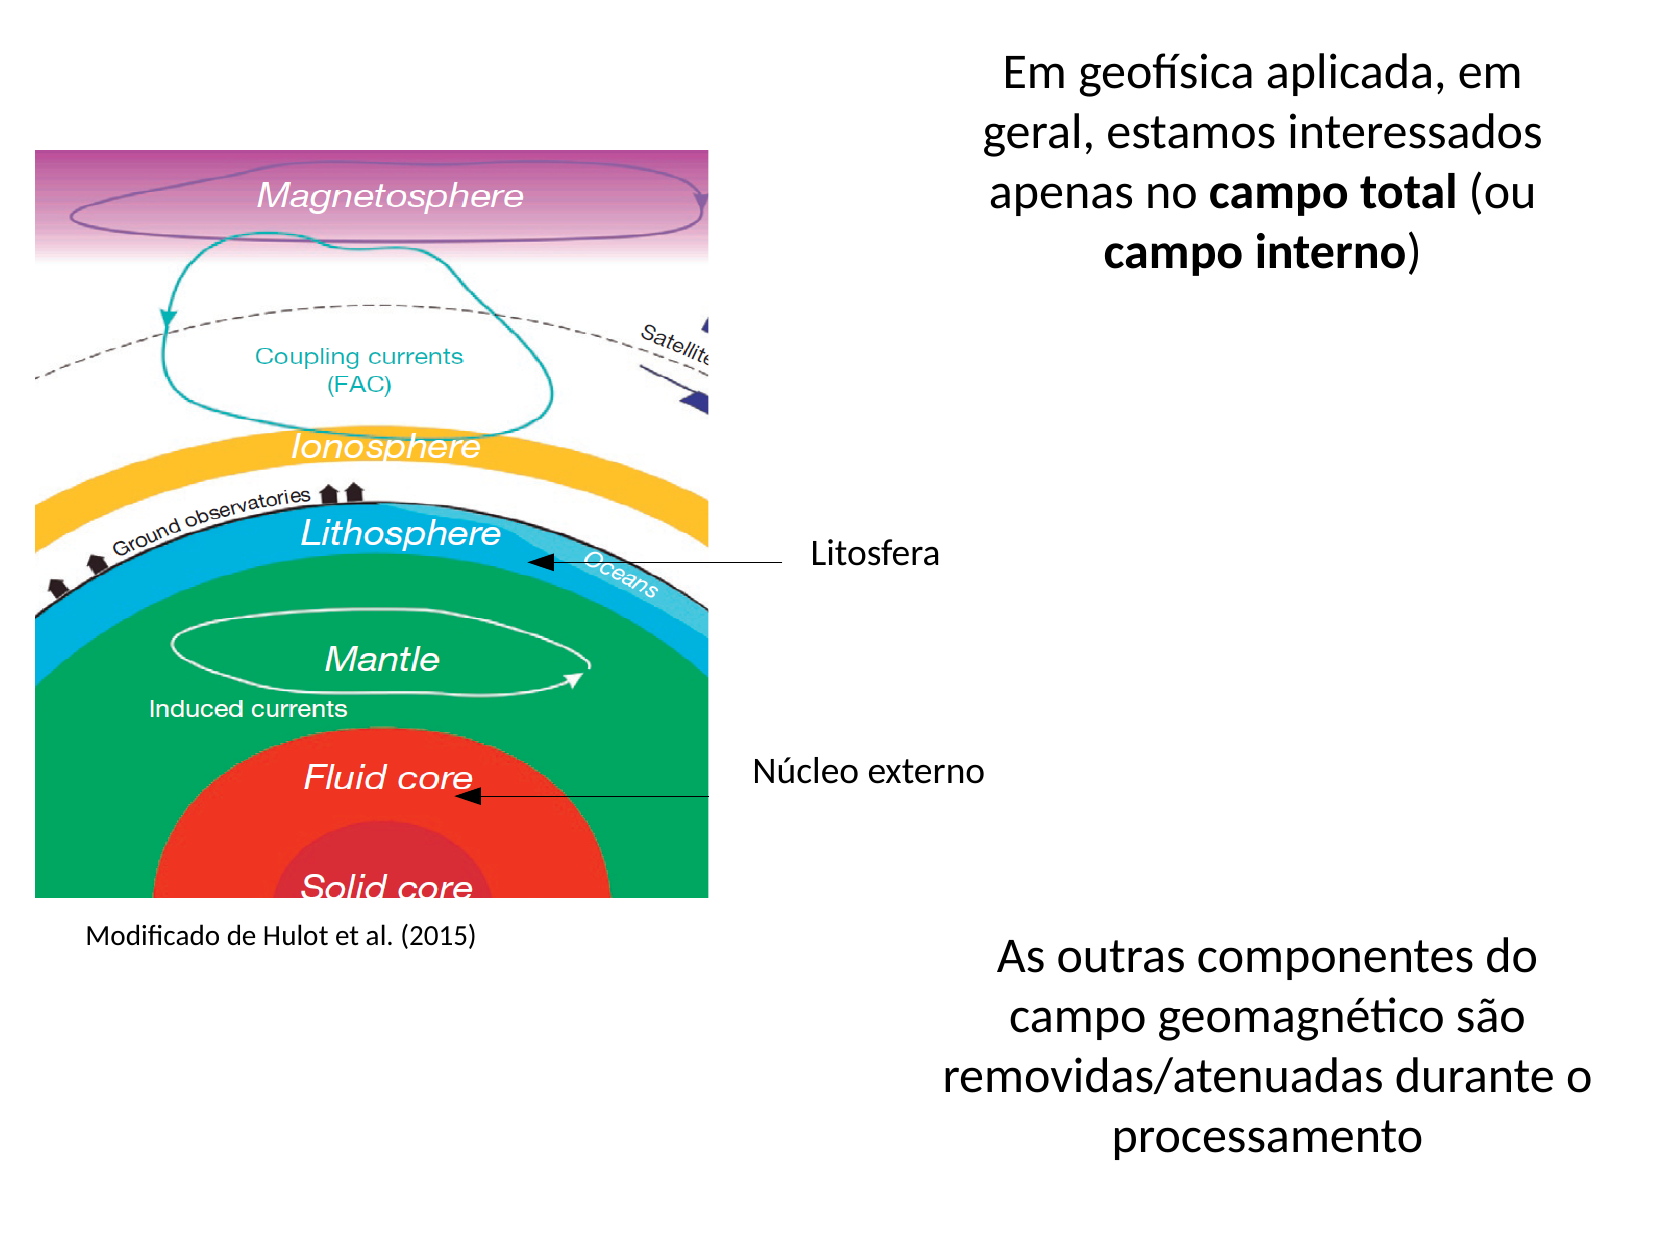

Em geofísica aplicada, em geral, estamos interessados apenas no campo total (ou campo interno)
Litosfera
Núcleo externo
Modificado de Hulot et al. (2015)
As outras componentes do campo geomagnético são removidas/atenuadas durante o processamento